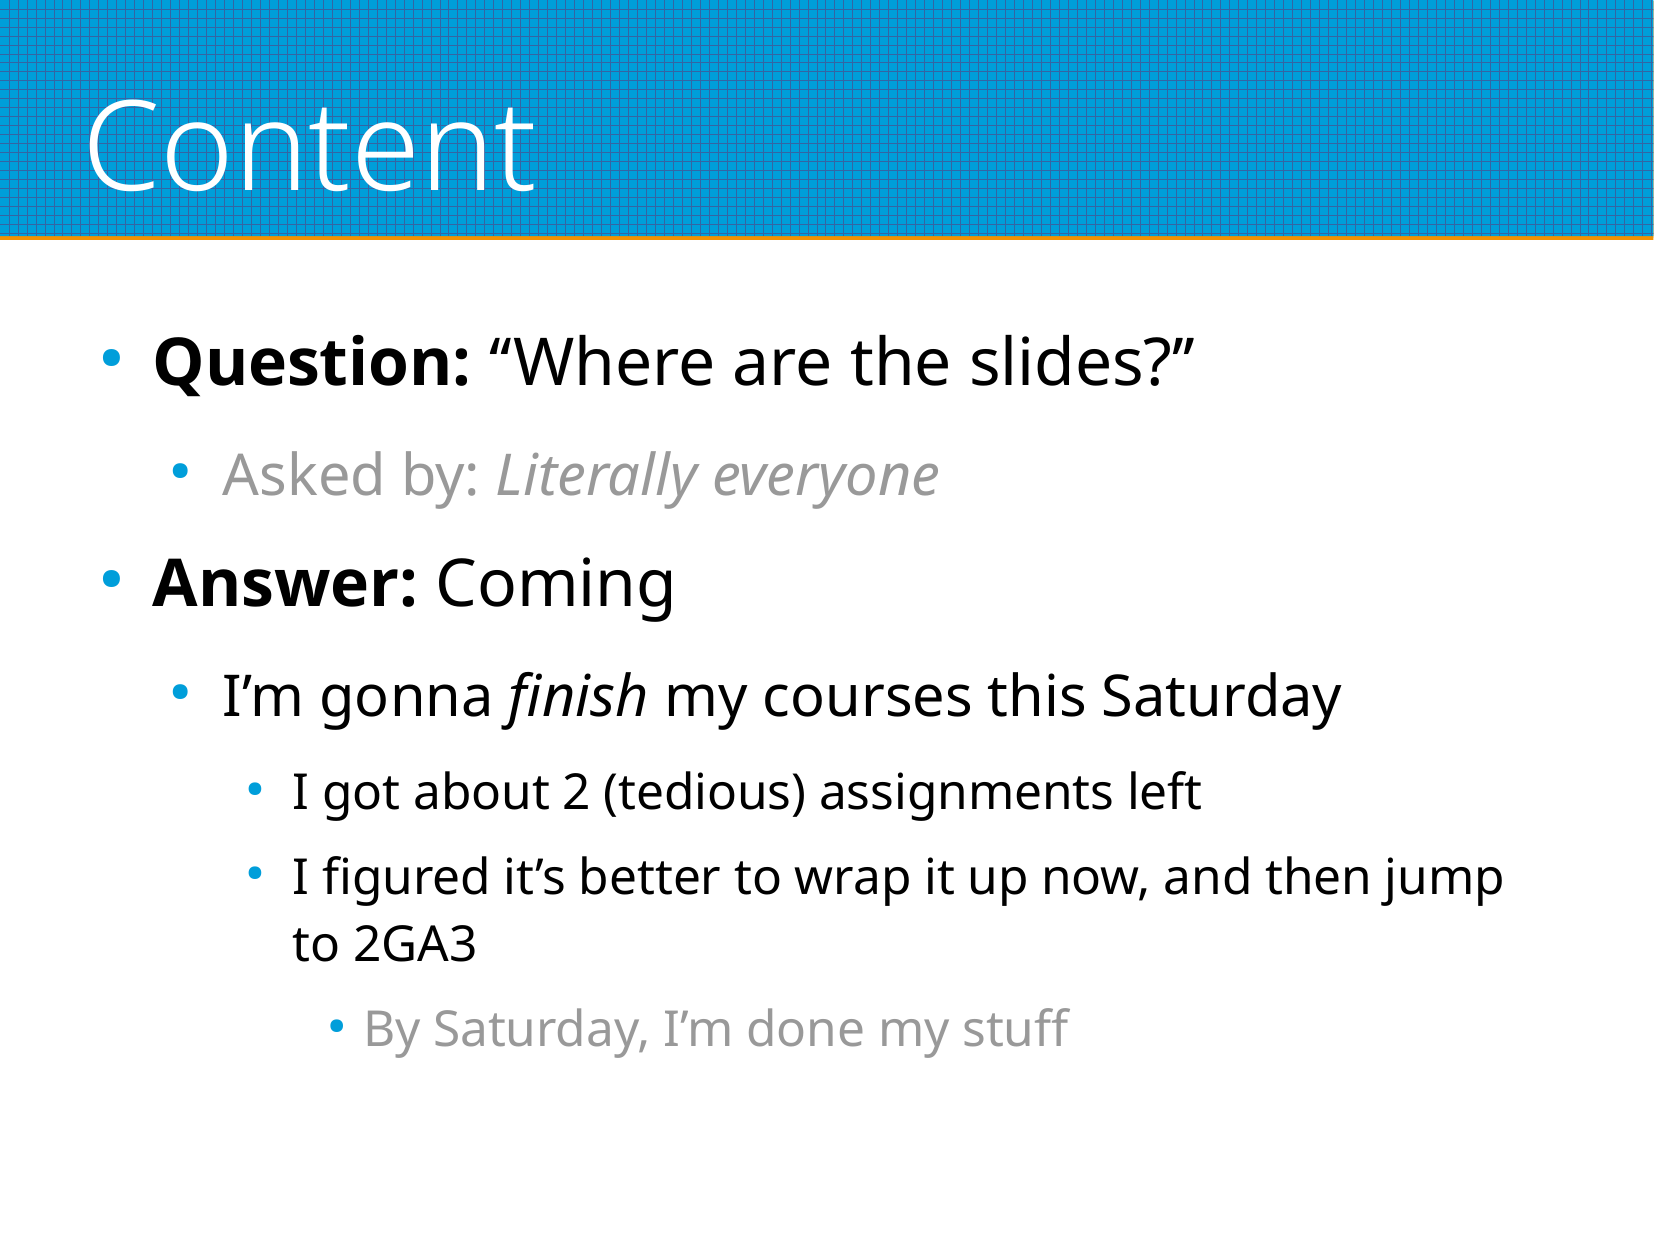

# Content
Question: ‘‘Where are the slides?’’
Asked by: Literally everyone
Answer: Coming
I’m gonna finish my courses this Saturday
I got about 2 (tedious) assignments left
I figured it’s better to wrap it up now, and then jump to 2GA3
By Saturday, I’m done my stuff